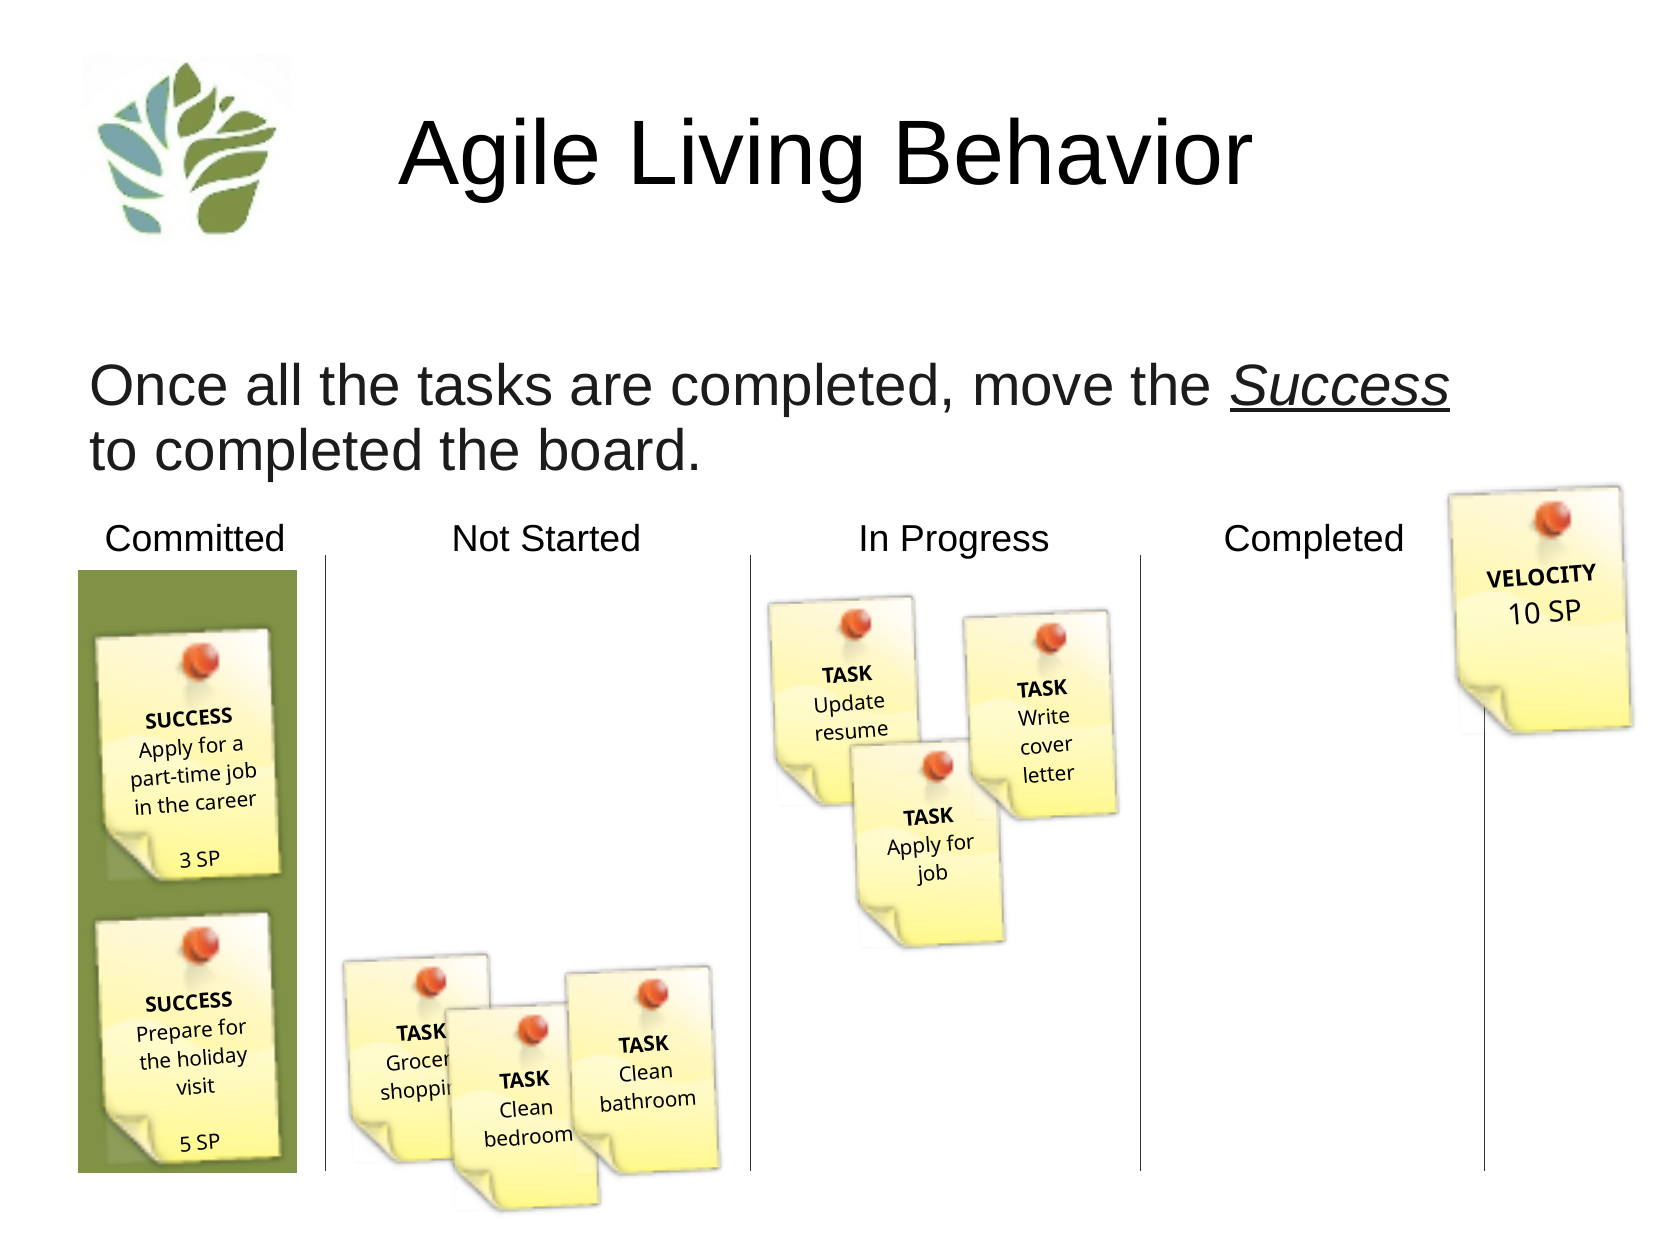

# Agile Living Behavior
Once all the tasks are completed, move the Success to completed the board.
VELOCITY
10 SP
Committed
Not Started
In Progress
Completed
TASK
Update resume
TASK
Write cover letter
SUCCESS
Apply for a part-time job in the career
3 SP
TASK
Apply for job
SUCCESS
Prepare for the holiday visit
5 SP
TASK
Grocery shopping
TASK
Clean bathroom
TASK
Clean bedroom